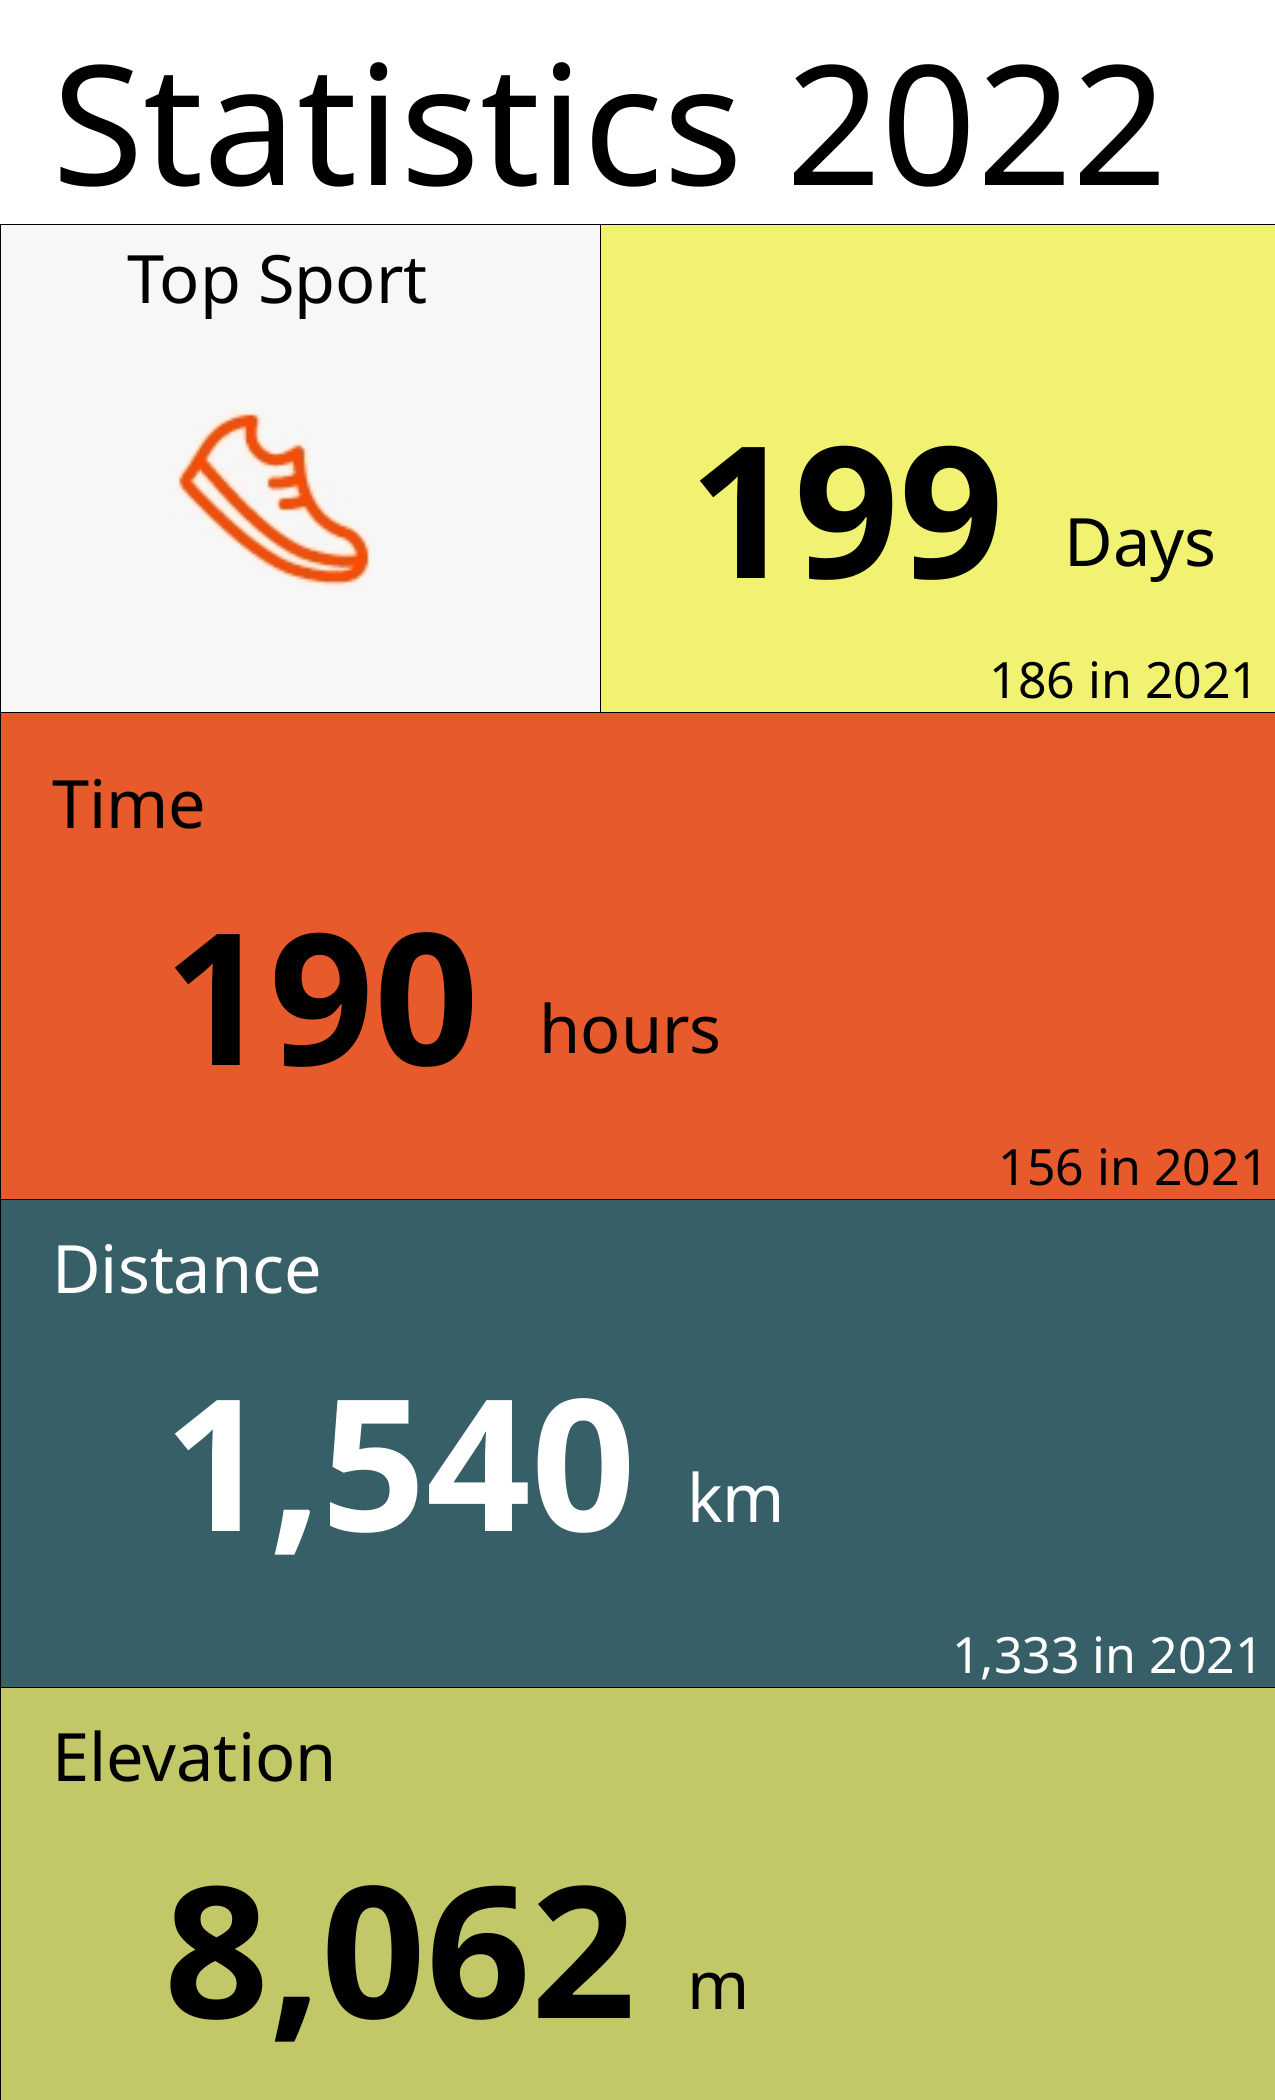

Statistics 2022
Top Sport
199
Days
186 in 2021
Time
190
hours
156 in 2021
Distance
1,540
km
1,333 in 2021
Elevation
8,062
m
5,977 in 2021